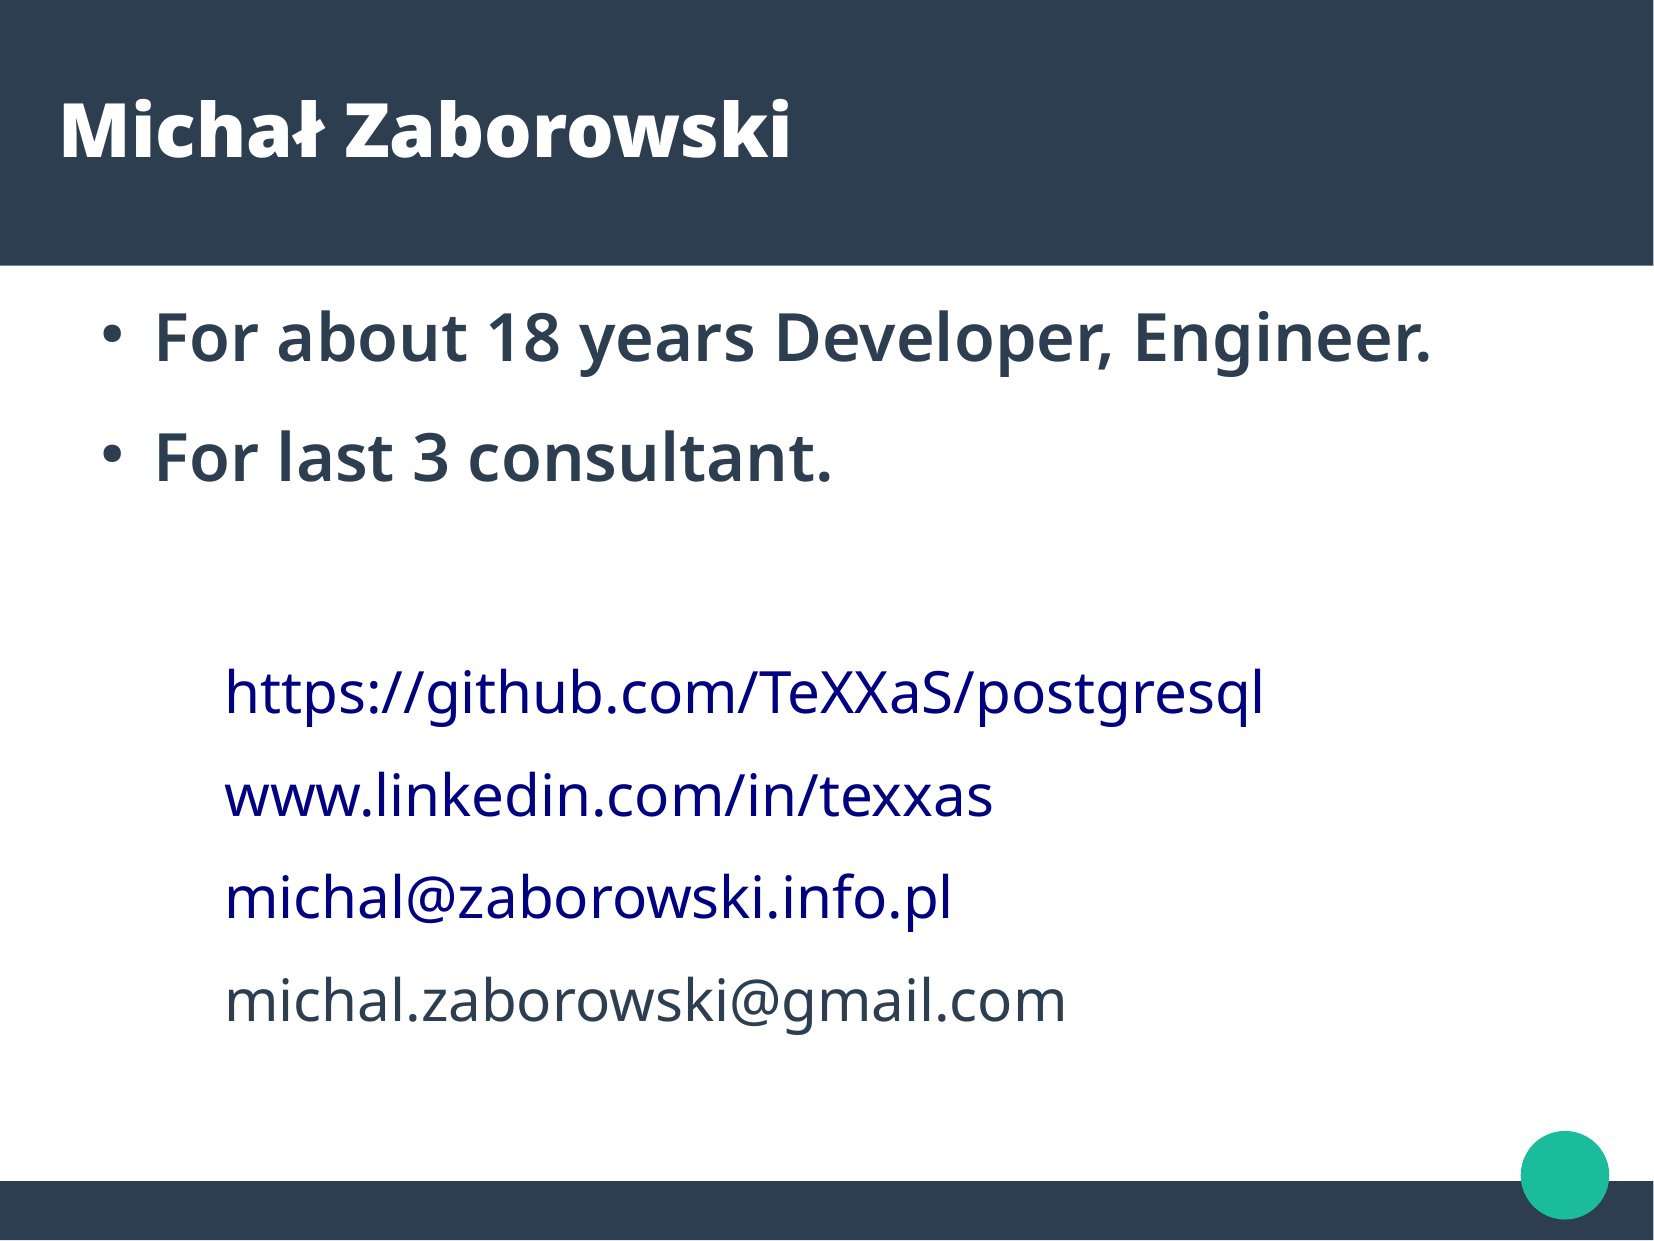

# Michał Zaborowski
For about 18 years Developer, Engineer.
For last 3 consultant.
https://github.com/TeXXaS/postgresql
www.linkedin.com/in/texxas
michal@zaborowski.info.pl
michal.zaborowski@gmail.com